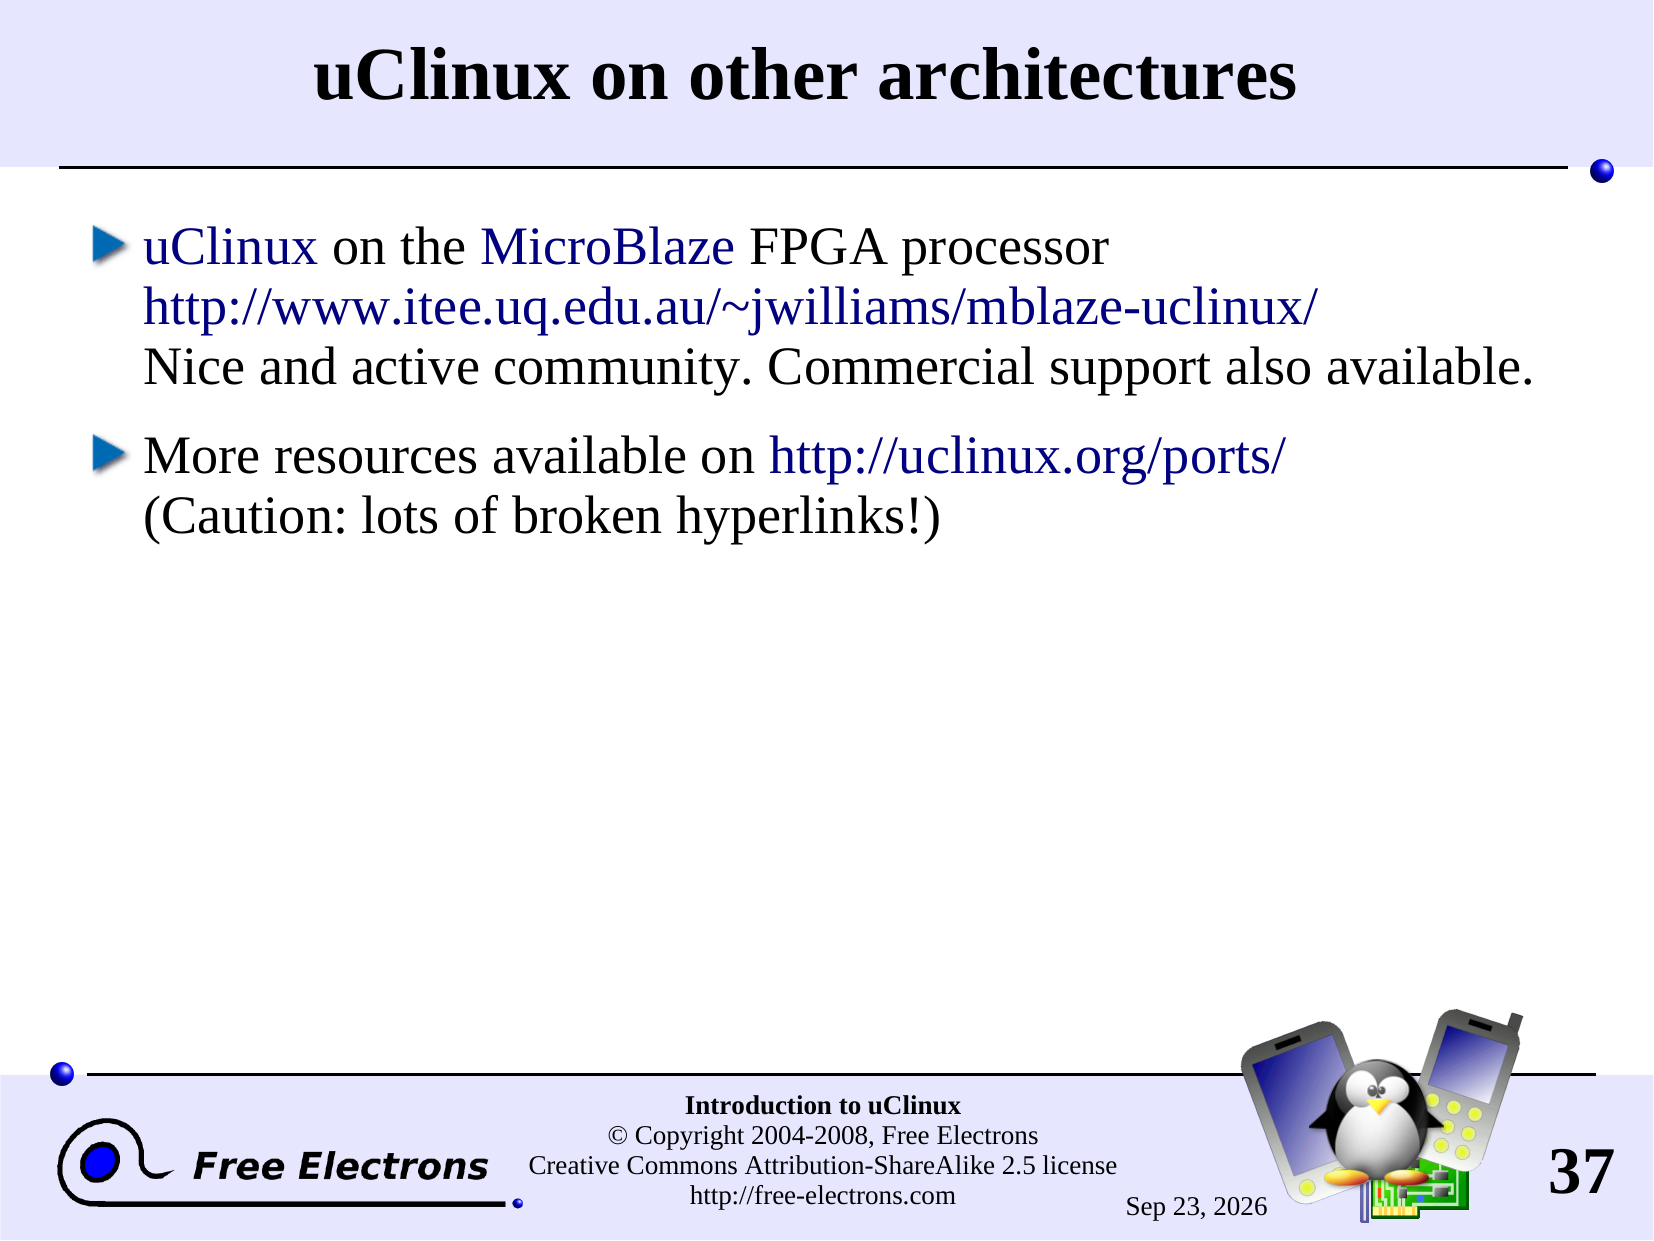

# uClinux on other architectures
uClinux on the MicroBlaze FPGA processor
http://www.itee.uq.edu.au/~jwilliams/mblaze-uclinux/
Nice and active community. Commercial support also available.
More resources available on http://uclinux.org/ports/
(Caution: lots of broken hyperlinks!)